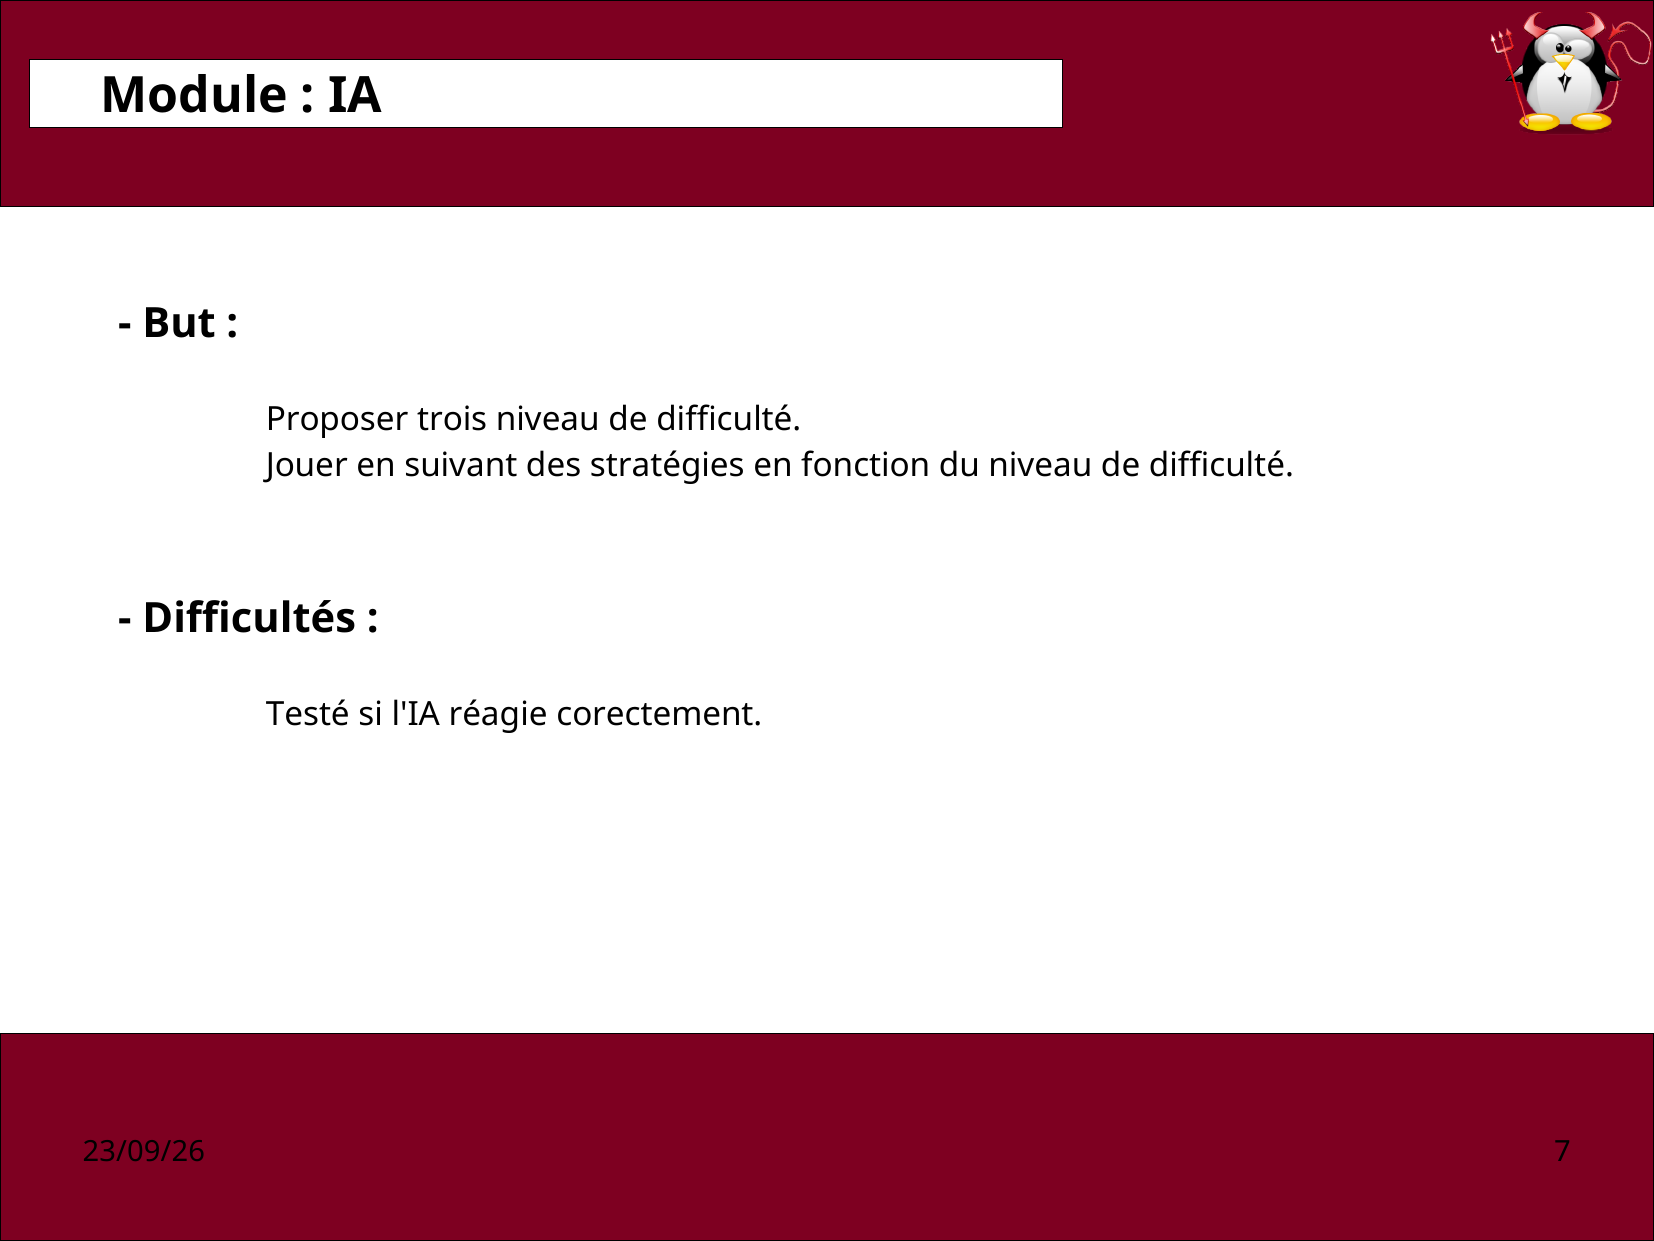

Module : IA
- But :
		Proposer trois niveau de difficulté.
		Jouer en suivant des stratégies en fonction du niveau de difficulté.
- Difficultés :
		Testé si l'IA réagie corectement.
7